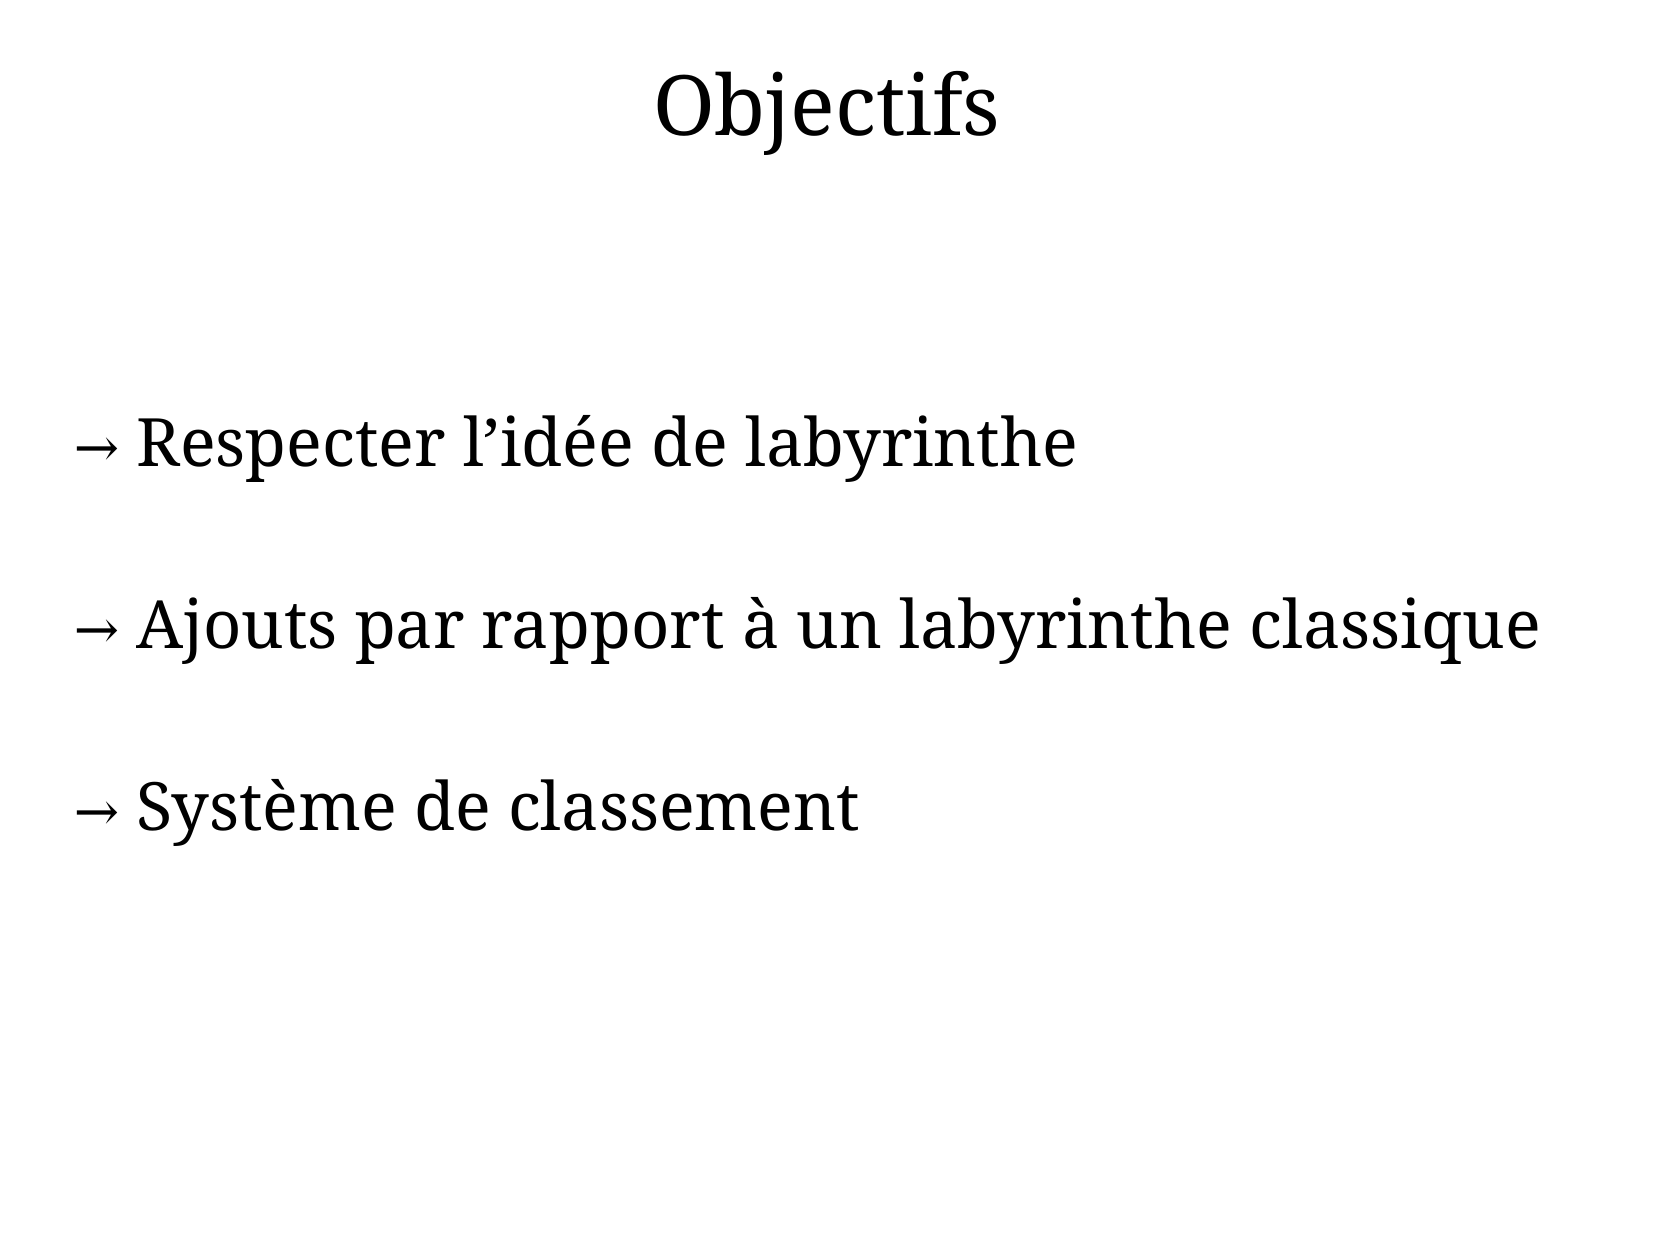

Objectifs
→ Respecter l’idée de labyrinthe
→ Ajouts par rapport à un labyrinthe classique
→ Système de classement